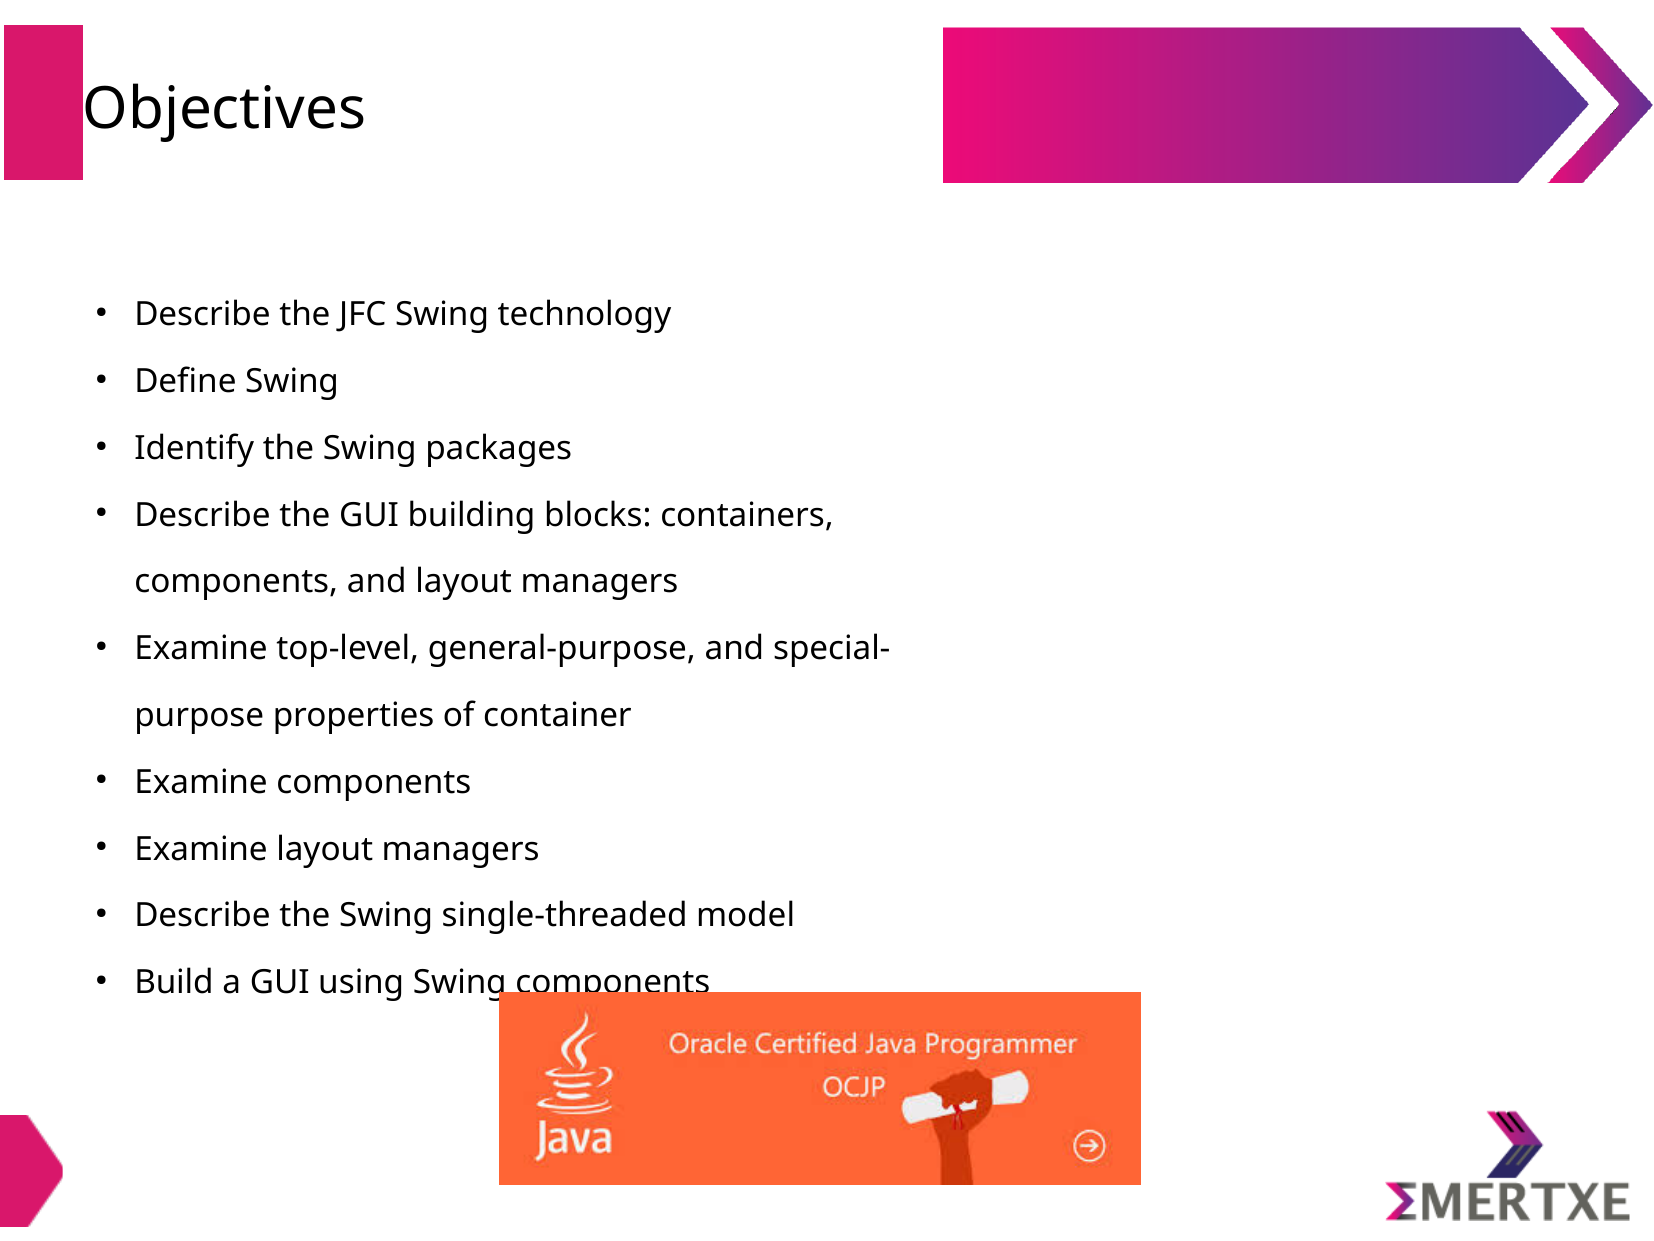

# Objectives
Describe the JFC Swing technology
Define Swing
Identify the Swing packages
Describe the GUI building blocks: containers,
components, and layout managers
Examine top-level, general-purpose, and special-
purpose properties of container
Examine components
Examine layout managers
Describe the Swing single-threaded model
Build a GUI using Swing components